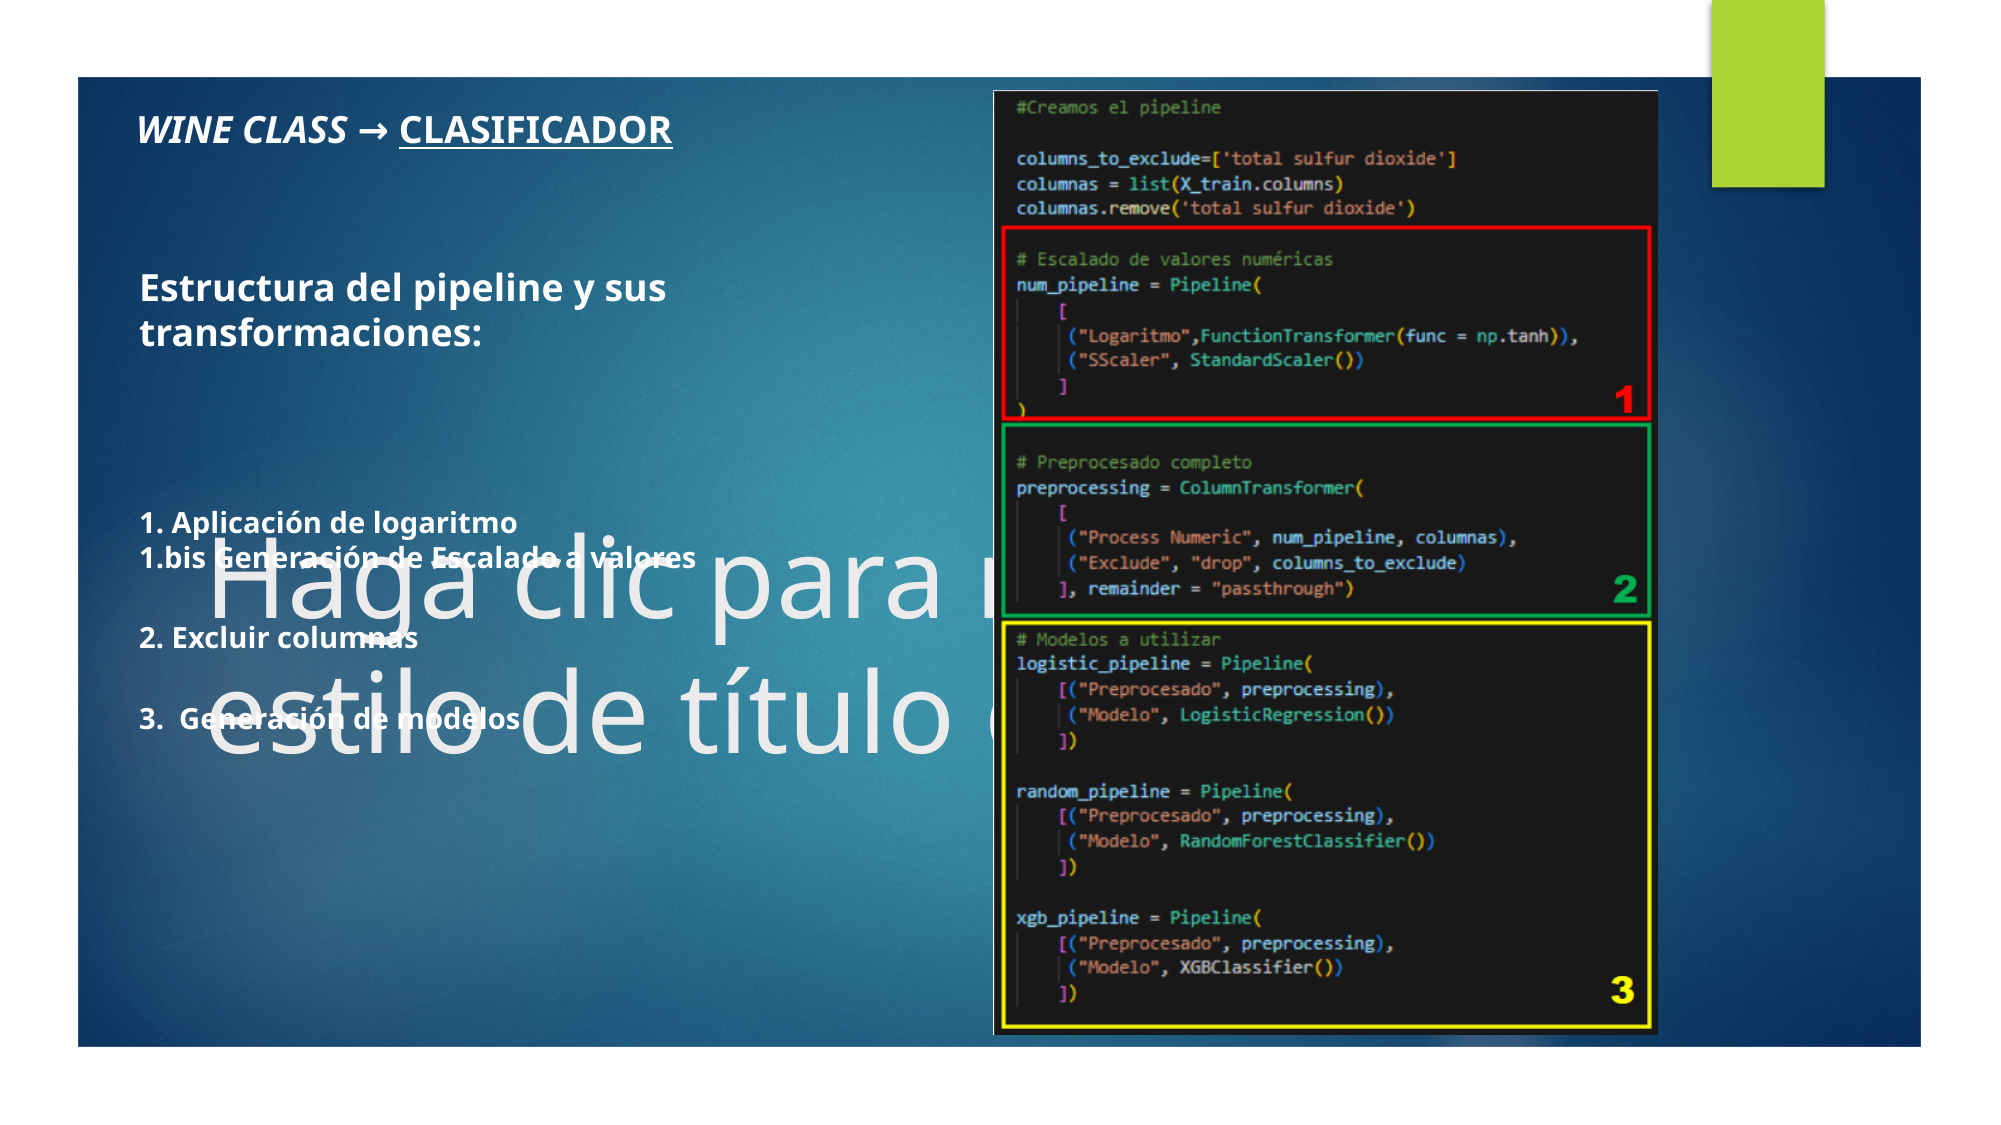

WINE CLASS → CLASIFICADOR
Estructura del pipeline y sus transformaciones:
1. Aplicación de logaritmo
1.bis Generación de Escalado a valores
2. Excluir columnas
3. Generación de modelos